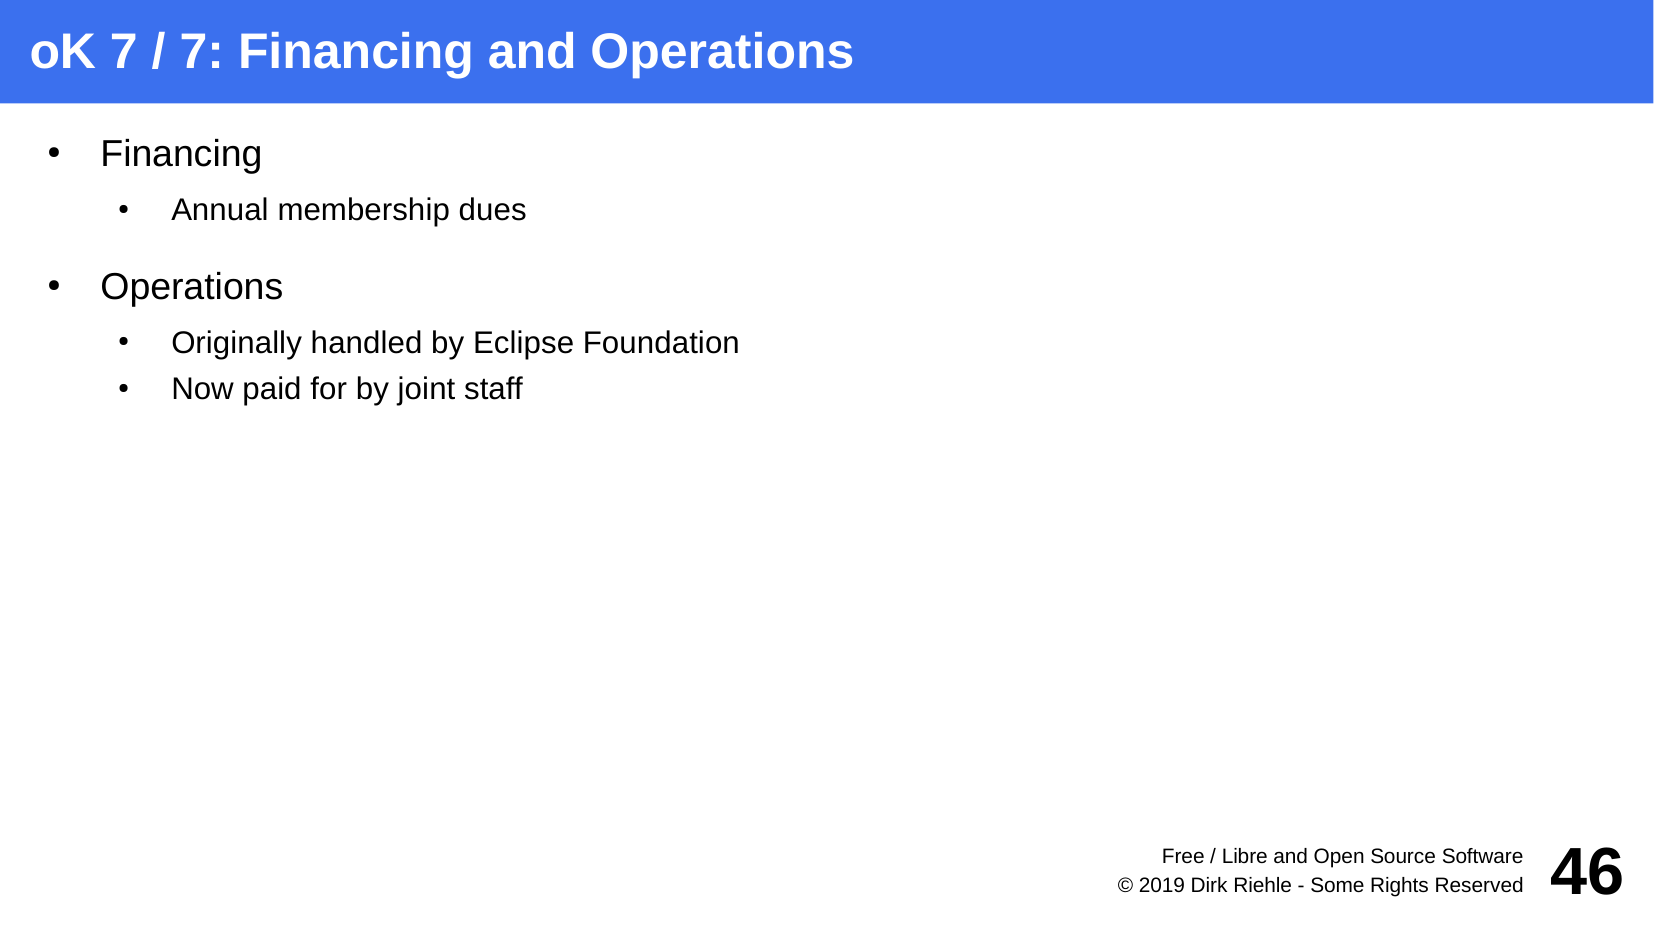

# oK 7 / 7: Financing and Operations
Financing
Annual membership dues
Operations
Originally handled by Eclipse Foundation
Now paid for by joint staff
Free / Libre and Open Source Software
46
© 2019 Dirk Riehle - Some Rights Reserved